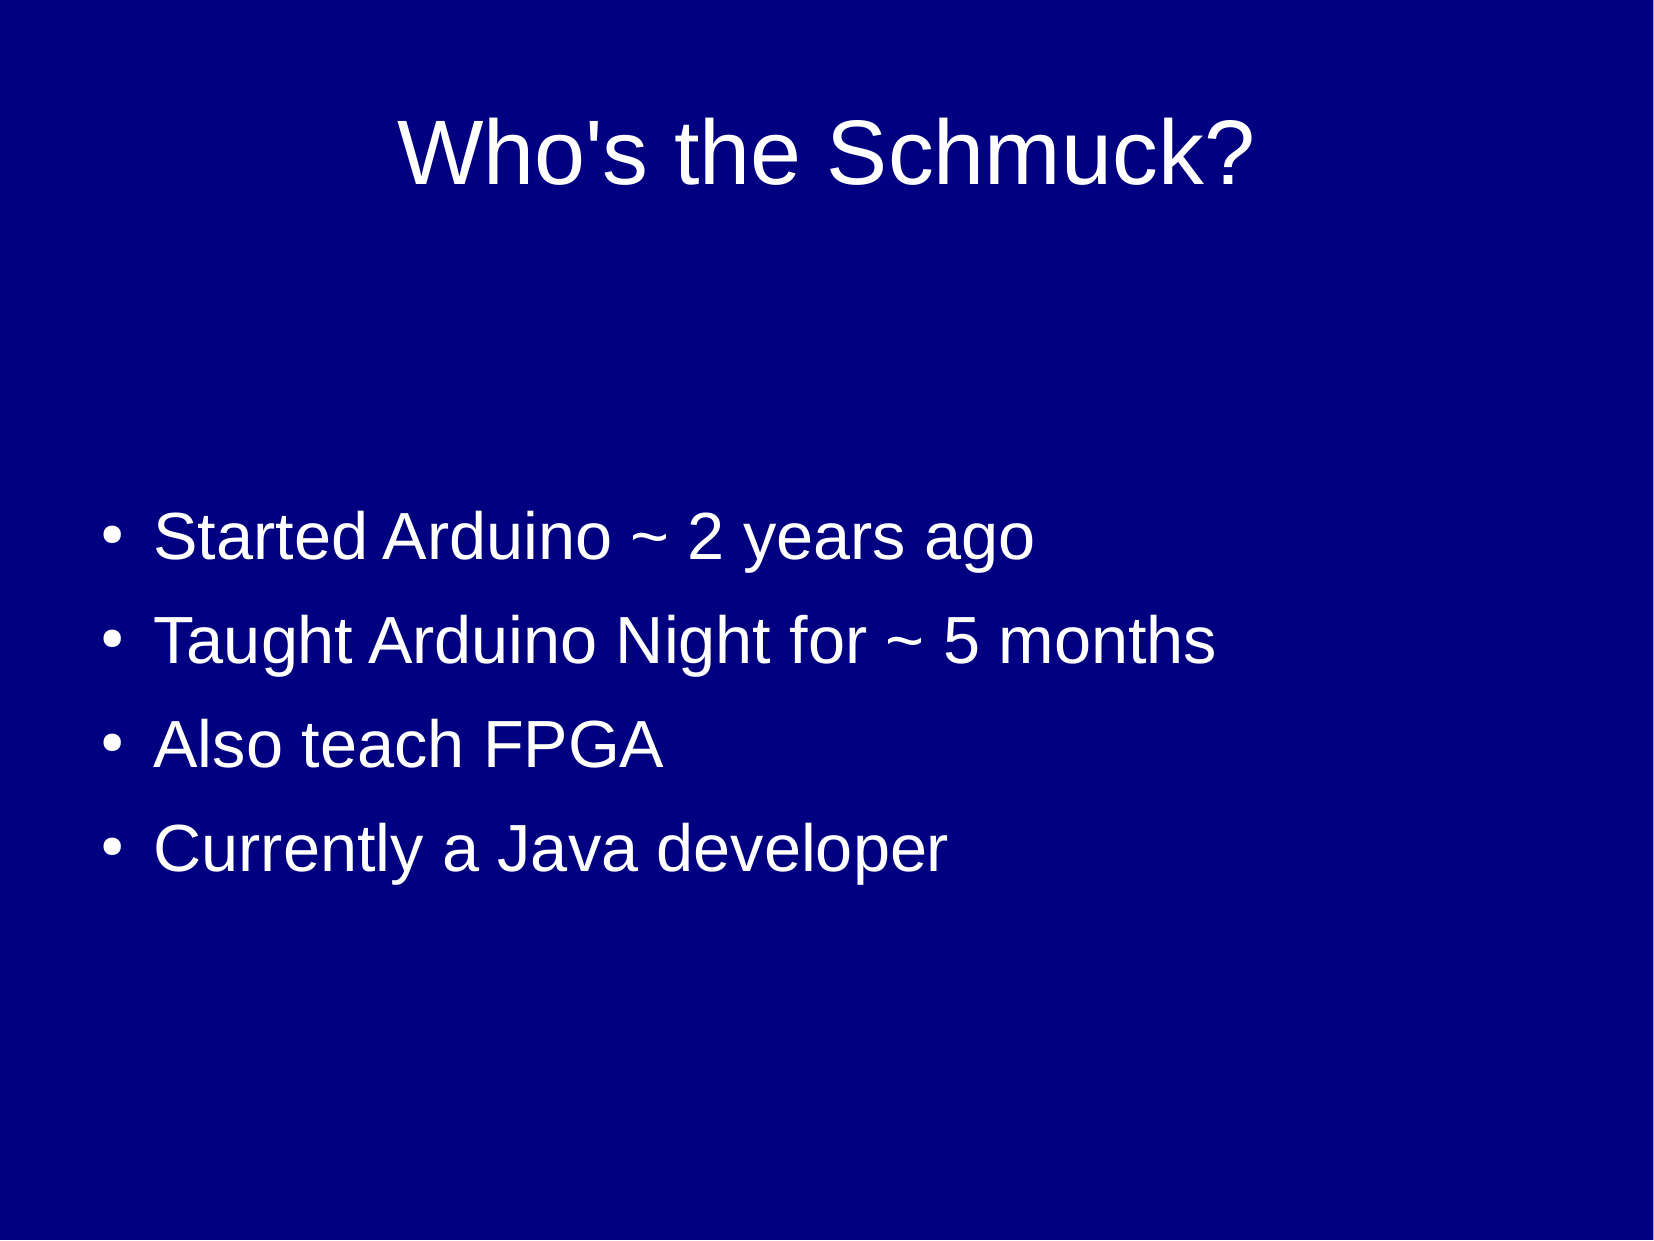

# Who's the Schmuck?
Started Arduino ~ 2 years ago
Taught Arduino Night for ~ 5 months
Also teach FPGA
Currently a Java developer